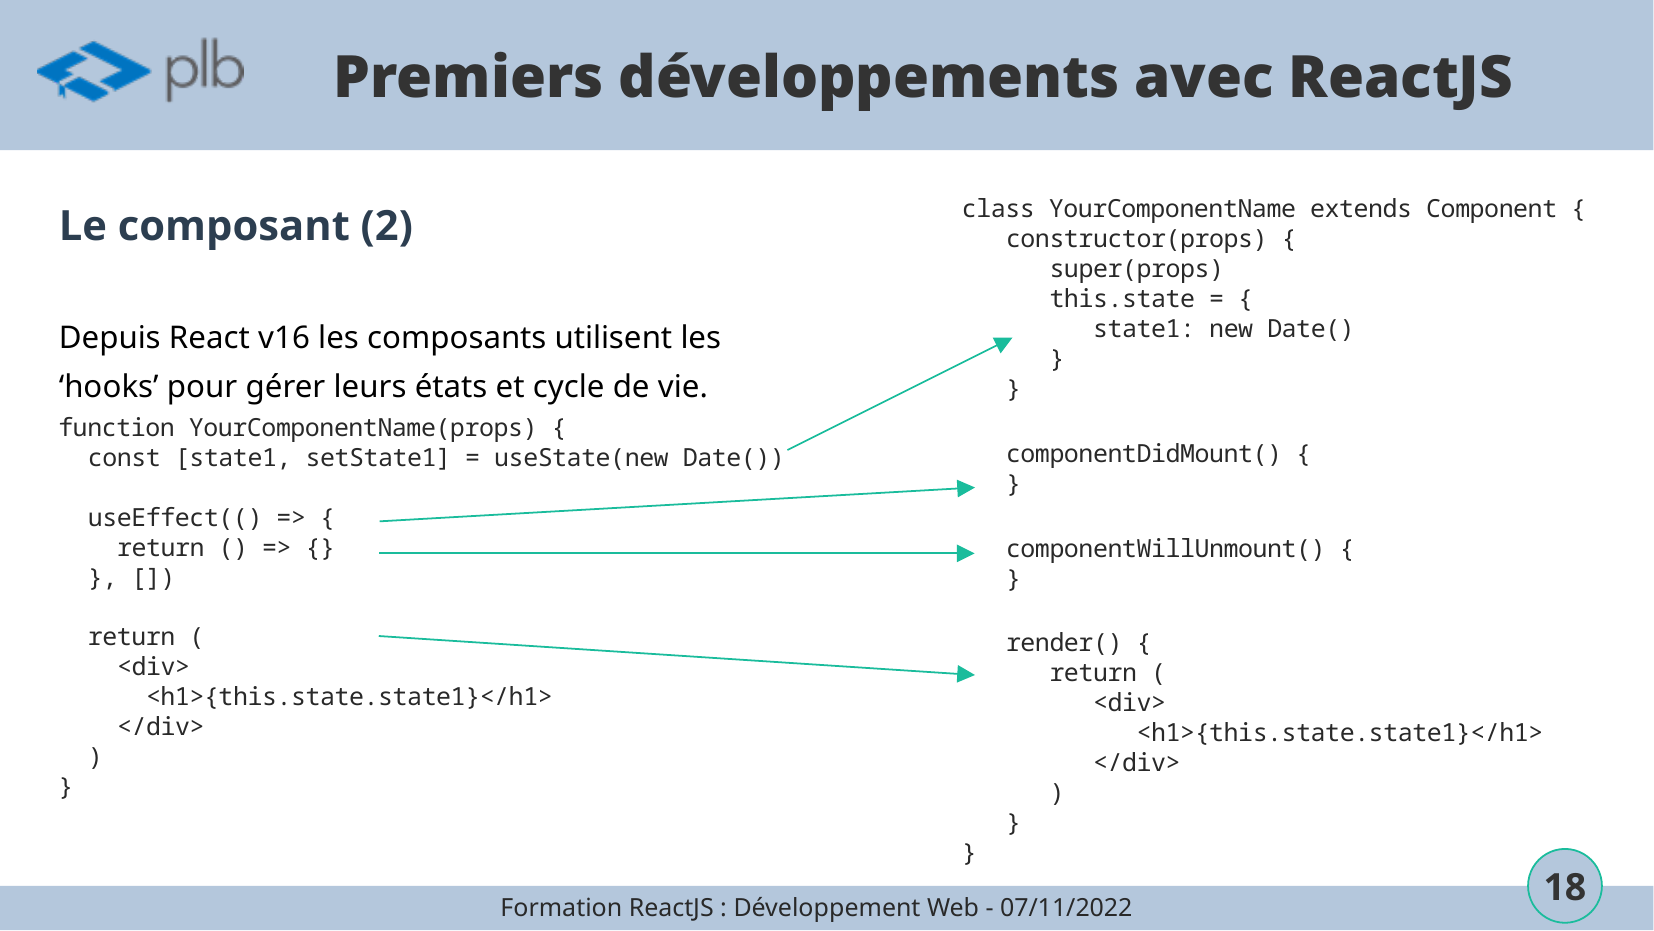

# Premiers développements avec ReactJS
class YourComponentName extends Component {
 constructor(props) {
 super(props)
 this.state = {
 state1: new Date()
 }
 }
 componentDidMount() {
 }
 componentWillUnmount() {
 }
 render() {
 return (
 <div>
 <h1>{this.state.state1}</h1>
 </div>
 )
 }
}
Le composant (2)
Depuis React v16 les composants utilisent les ‘hooks’ pour gérer leurs états et cycle de vie.
function YourComponentName(props) {
 const [state1, setState1] = useState(new Date())
 useEffect(() => {
 return () => {}
 }, [])
 return (
 <div>
 <h1>{this.state.state1}</h1>
 </div>
 )
}
Formation ReactJS : Développement Web - 07/11/2022